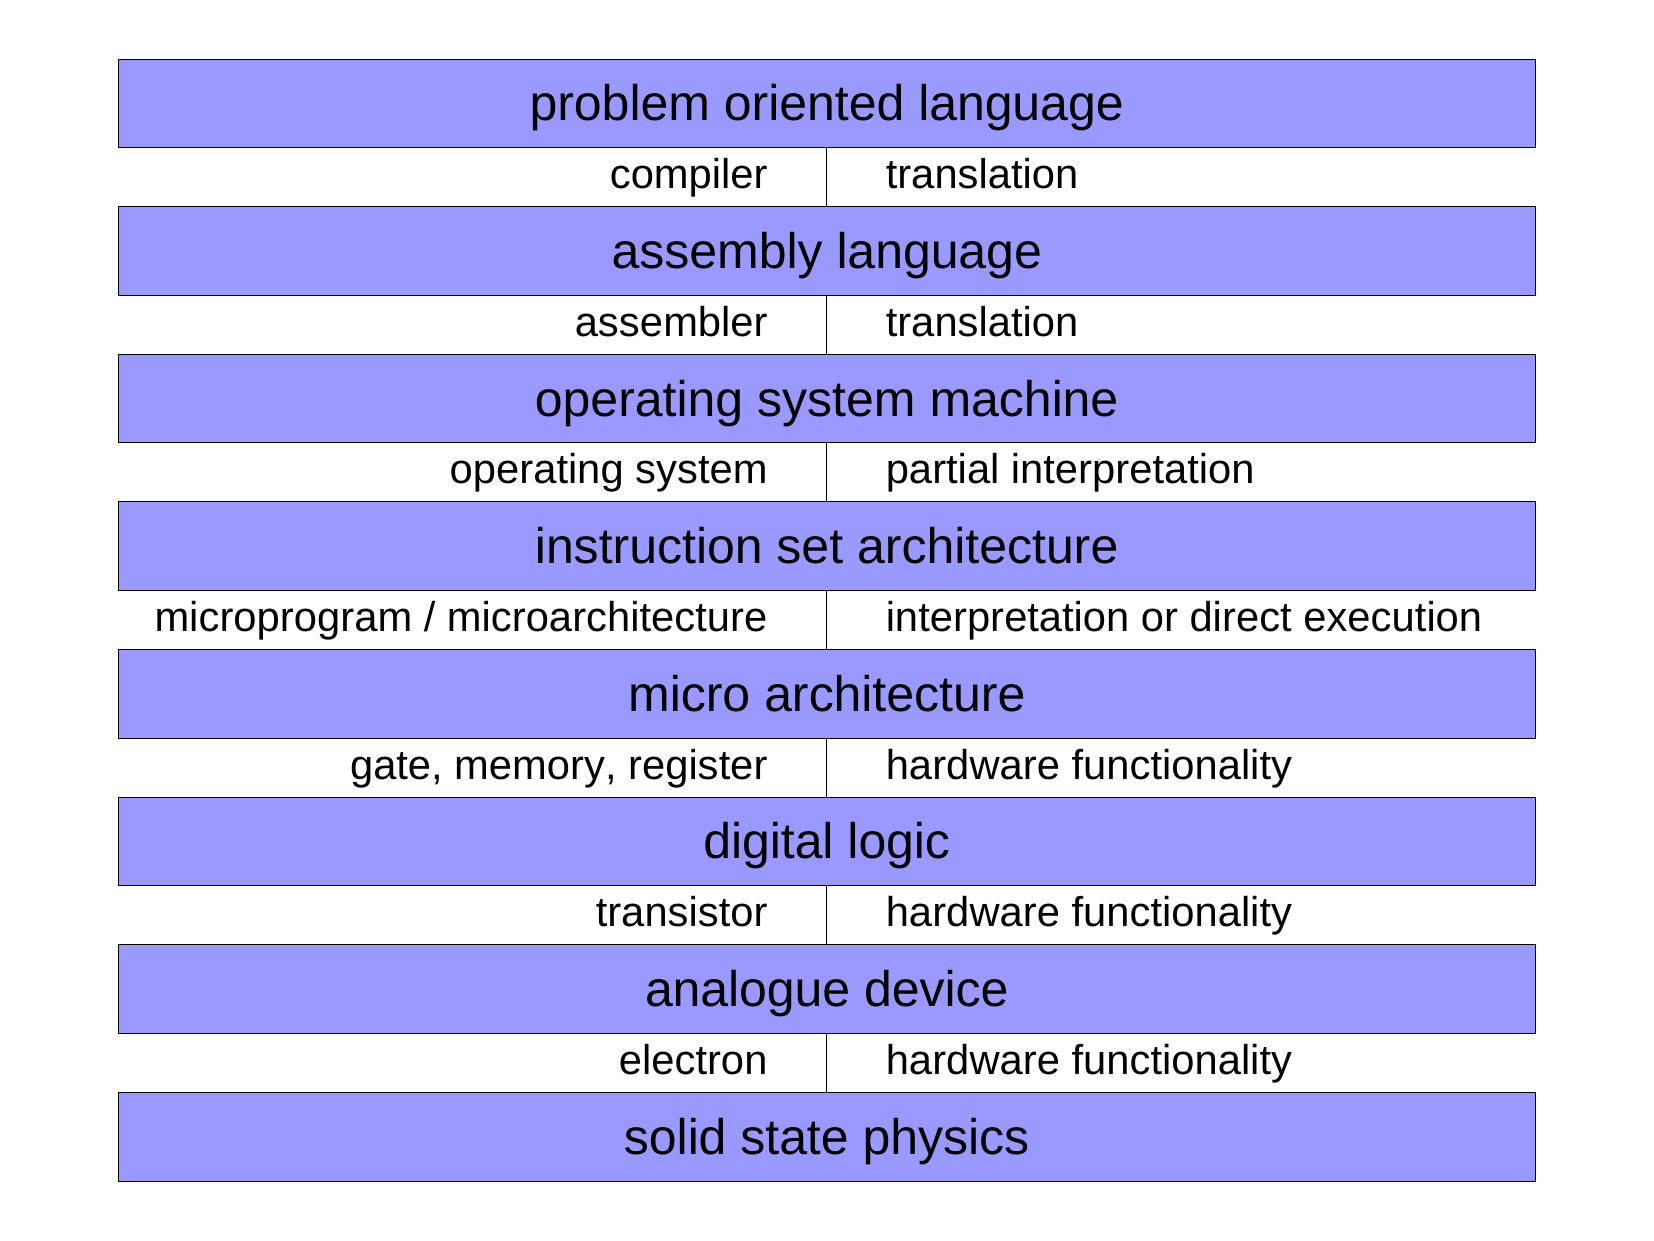

problem oriented language
compiler
translation
assembly language
assembler
translation
operating system machine
operating system
partial interpretation
instruction set architecture
microprogram / microarchitecture
interpretation or direct execution
micro architecture
gate, memory, register
hardware functionality
digital logic
transistor
hardware functionality
analogue device
electron
hardware functionality
solid state physics